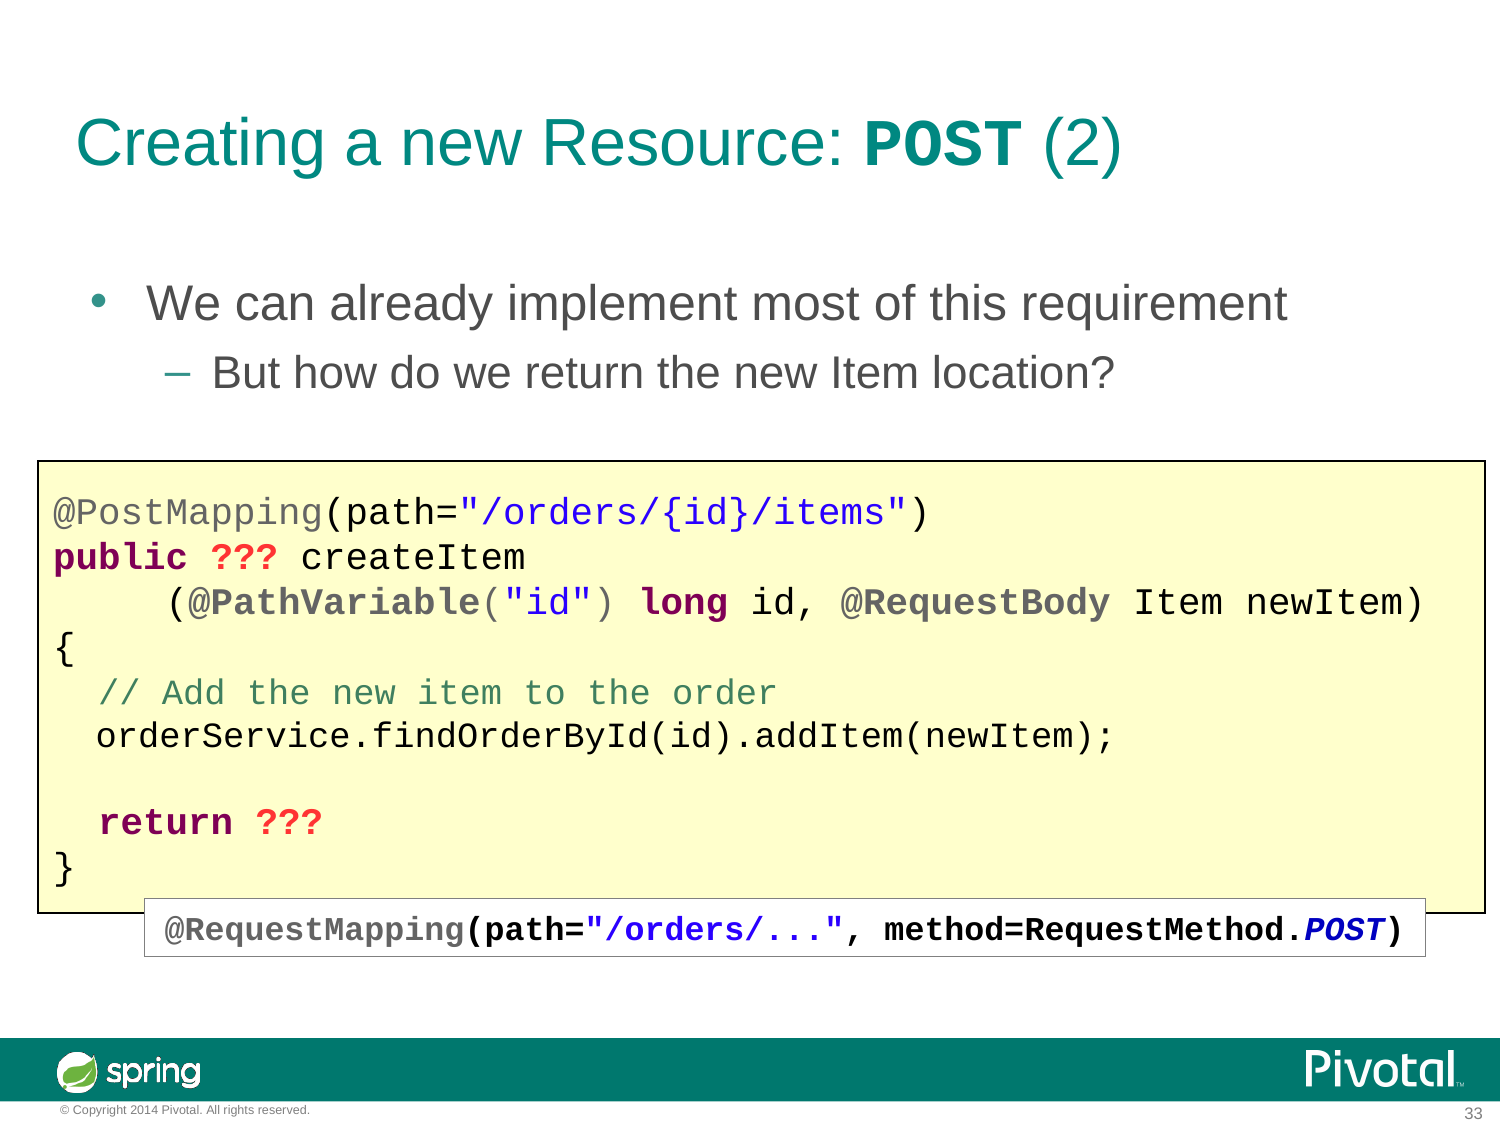

# Creating a new Resource: POST (2)
We can already implement most of this requirement
But how do we return the new Item location?
@PostMapping(path="/orders/{id}/items")
public ??? createItem
 (@PathVariable("id") long id, @RequestBody Item newItem)
{
 // Add the new item to the order
 orderService.findOrderById(id).addItem(newItem);
 return ???
}
@RequestMapping(path="/orders/...", method=RequestMethod.POST)